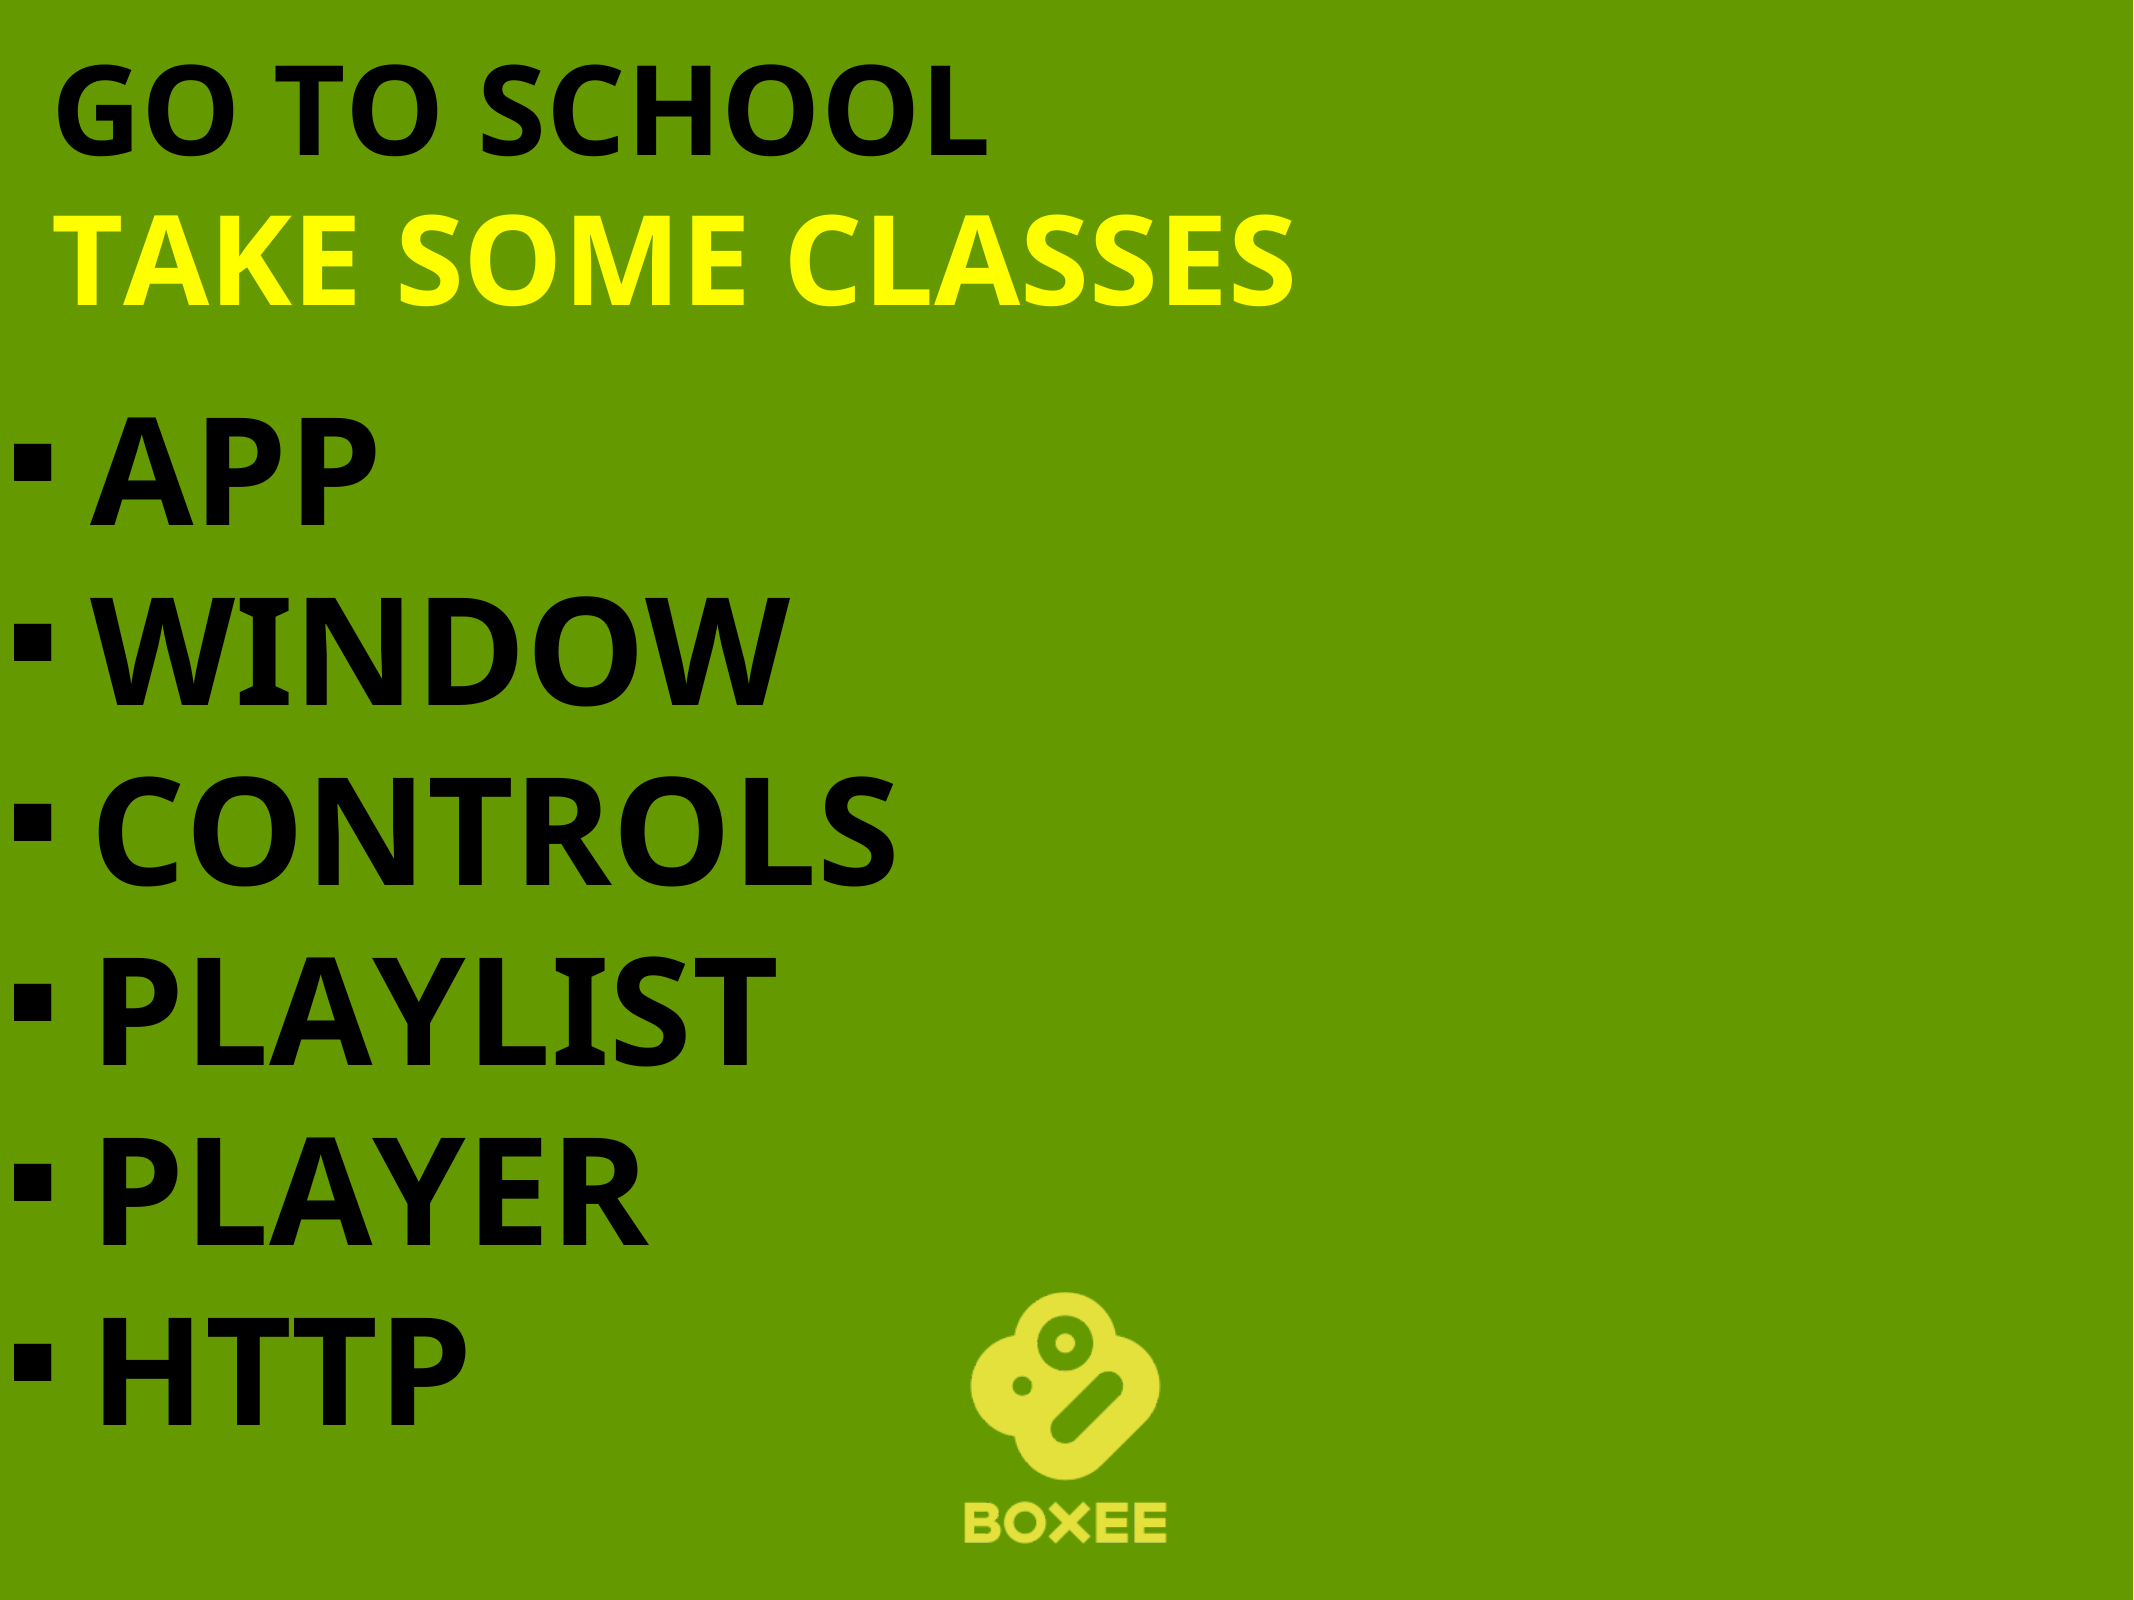

GO TO SCHOOL
TAKE SOME CLASSES
 APP
 WINDOW
 CONTROLS
 PLAYLIST
 PLAYER
 HTTP